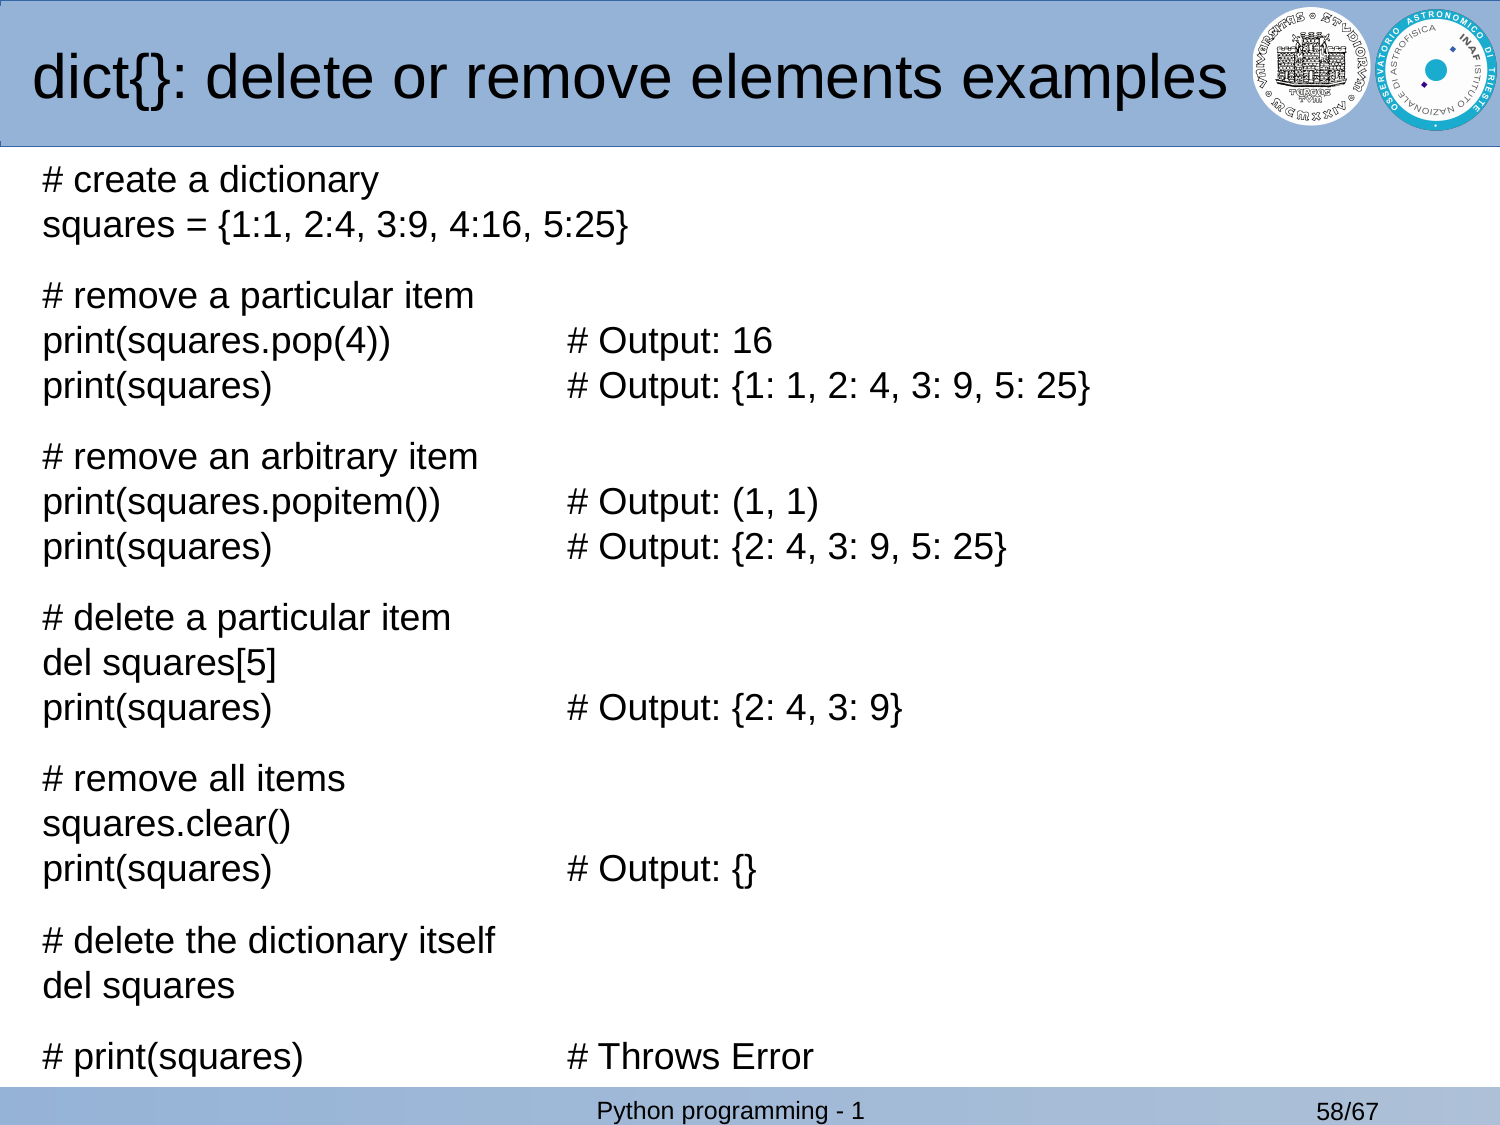

dict{}: delete or remove elements examples
# # create a dictionary
squares = {1:1, 2:4, 3:9, 4:16, 5:25}
# remove a particular item
print(squares.pop(4)) 			# Output: 16
print(squares)				# Output: {1: 1, 2: 4, 3: 9, 5: 25}
# remove an arbitrary item
print(squares.popitem())		# Output: (1, 1)
print(squares)				# Output: {2: 4, 3: 9, 5: 25}
# delete a particular item
del squares[5]
print(squares)				# Output: {2: 4, 3: 9}
# remove all items
squares.clear()
print(squares)				# Output: {}
# delete the dictionary itself
del squares
# print(squares)				# Throws Error